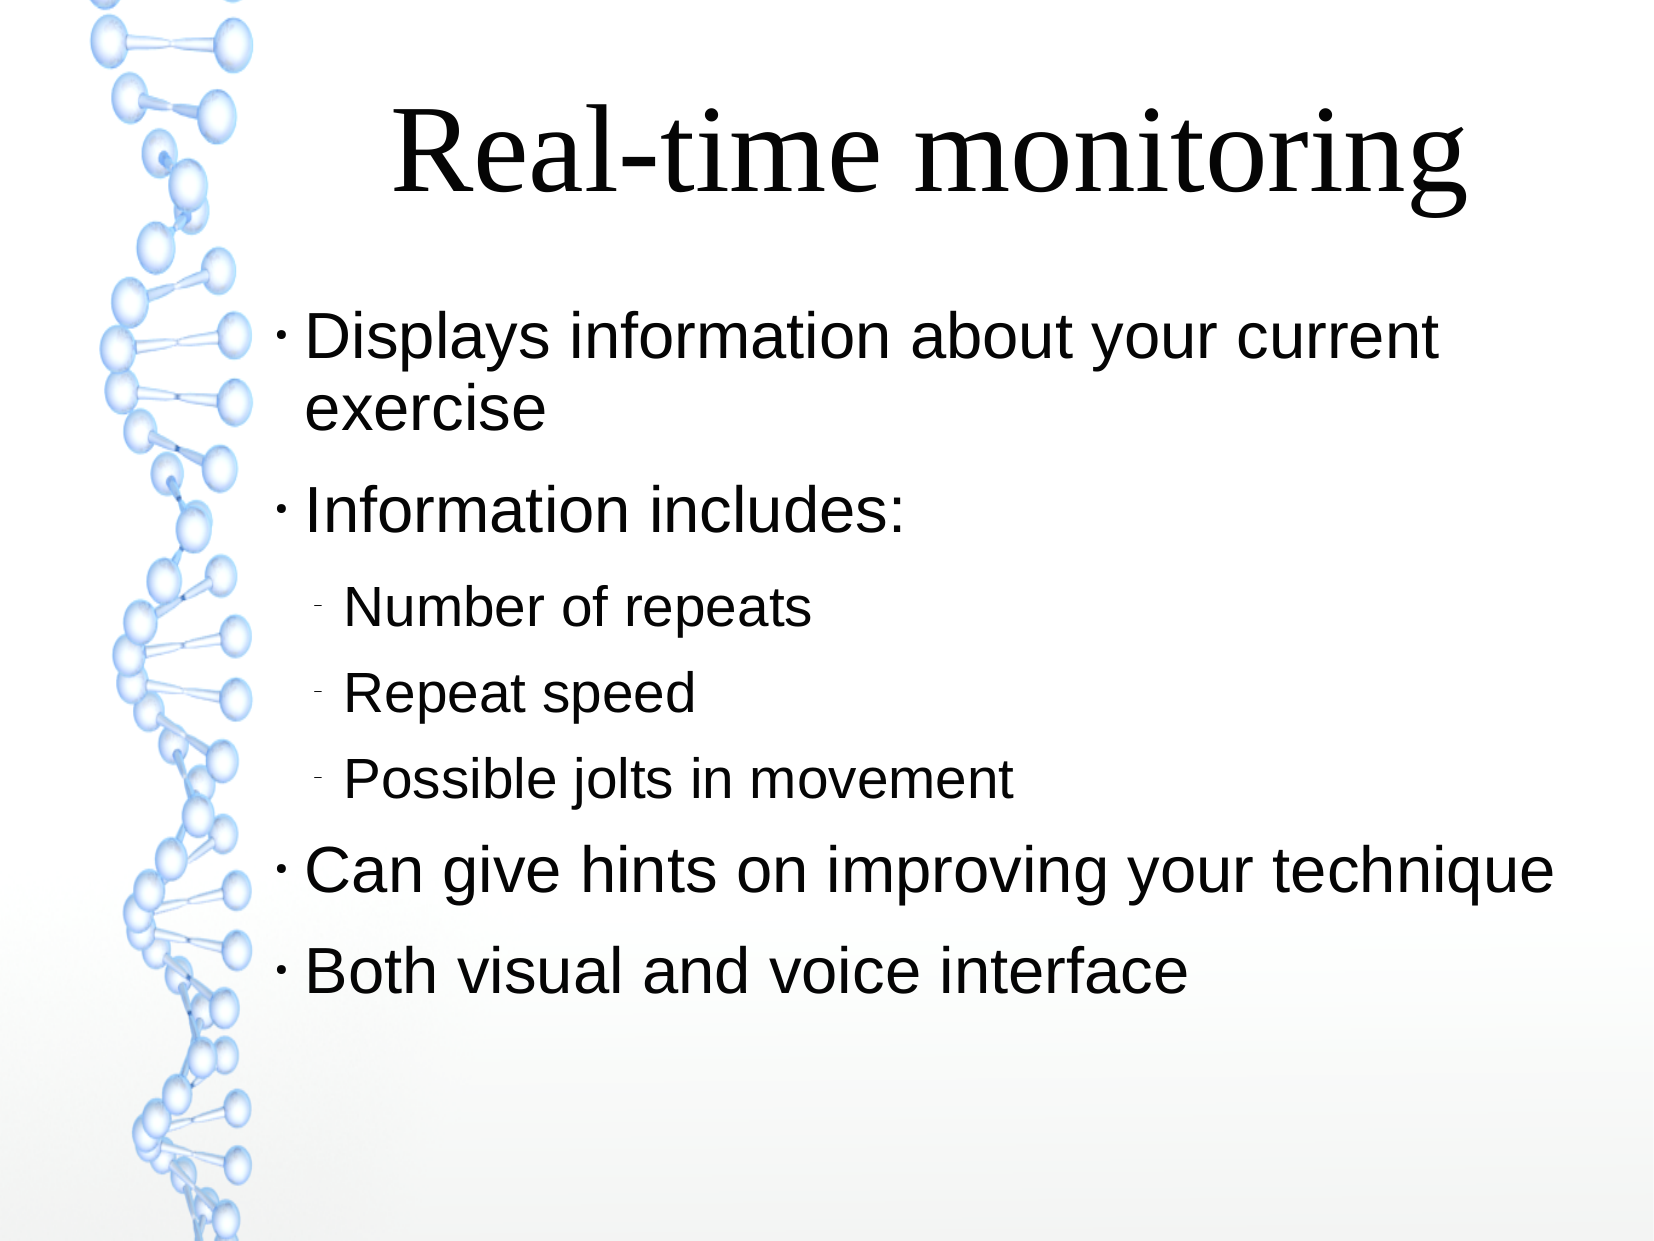

# Real-time monitoring
Displays information about your current exercise
Information includes:
Number of repeats
Repeat speed
Possible jolts in movement
Can give hints on improving your technique
Both visual and voice interface